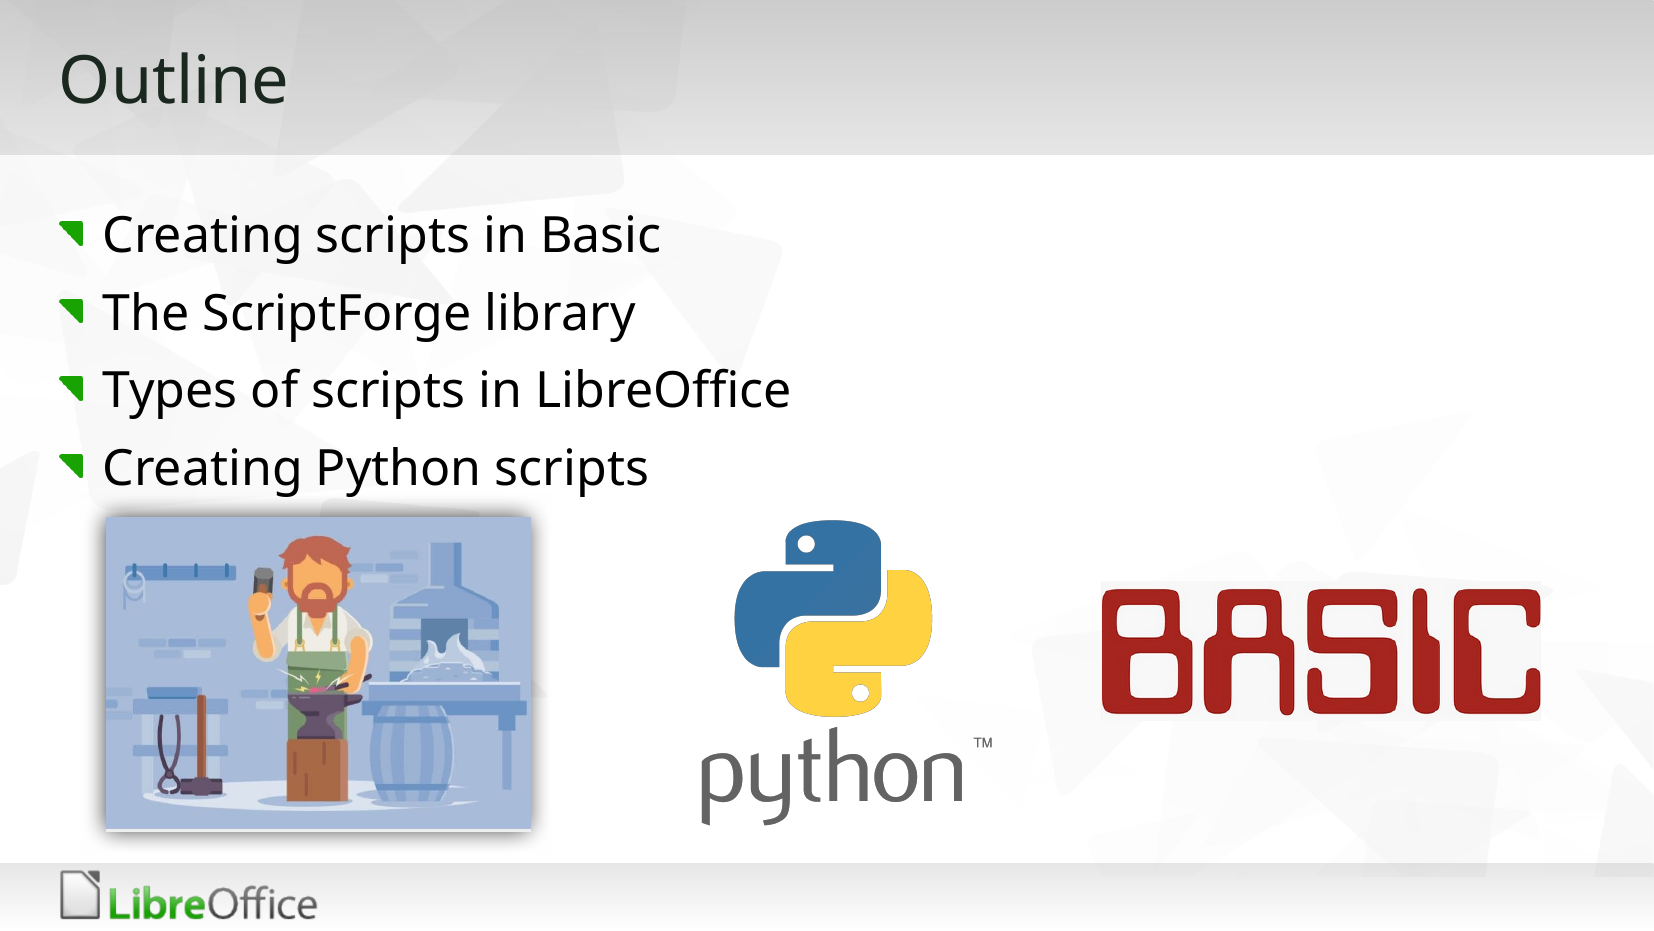

# Outline
Creating scripts in Basic
The ScriptForge library
Types of scripts in LibreOffice
Creating Python scripts